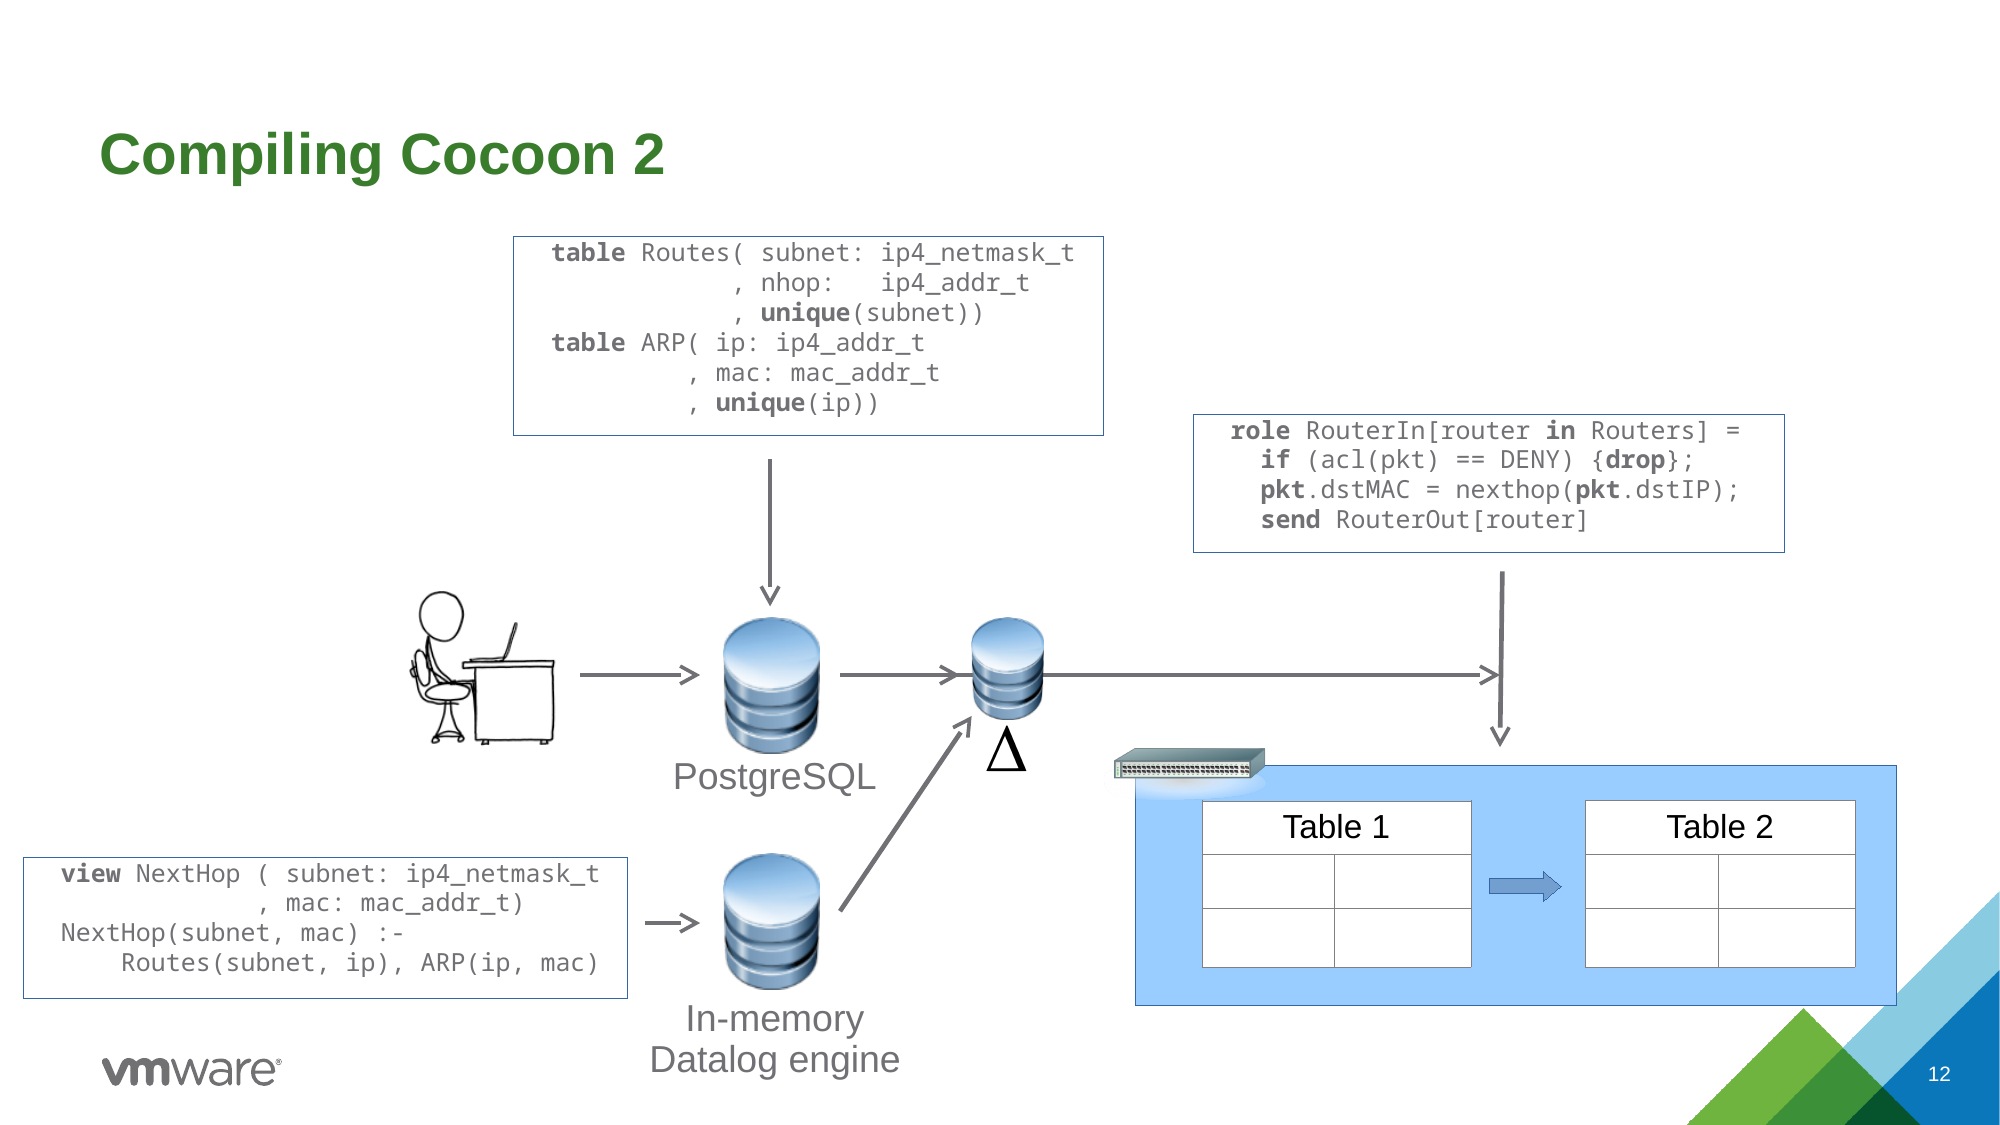

# Compiling Cocoon 2
table Routes( subnet: ip4_netmask_t
 , nhop: ip4_addr_t
 , unique(subnet))
table ARP( ip: ip4_addr_t
 , mac: mac_addr_t
 , unique(ip))
role RouterIn[router in Routers] =
 if (acl(pkt) == DENY) {drop};
 pkt.dstMAC = nexthop(pkt.dstIP);
 send RouterOut[router]
| Table 2 | |
| --- | --- |
| | |
| | |
| Table 1 | |
| --- | --- |
| | |
| | |
PostgreSQL
view NextHop ( subnet: ip4_netmask_t
 , mac: mac_addr_t)
NextHop(subnet, mac) :-
 Routes(subnet, ip), ARP(ip, mac)
In-memory
Datalog engine